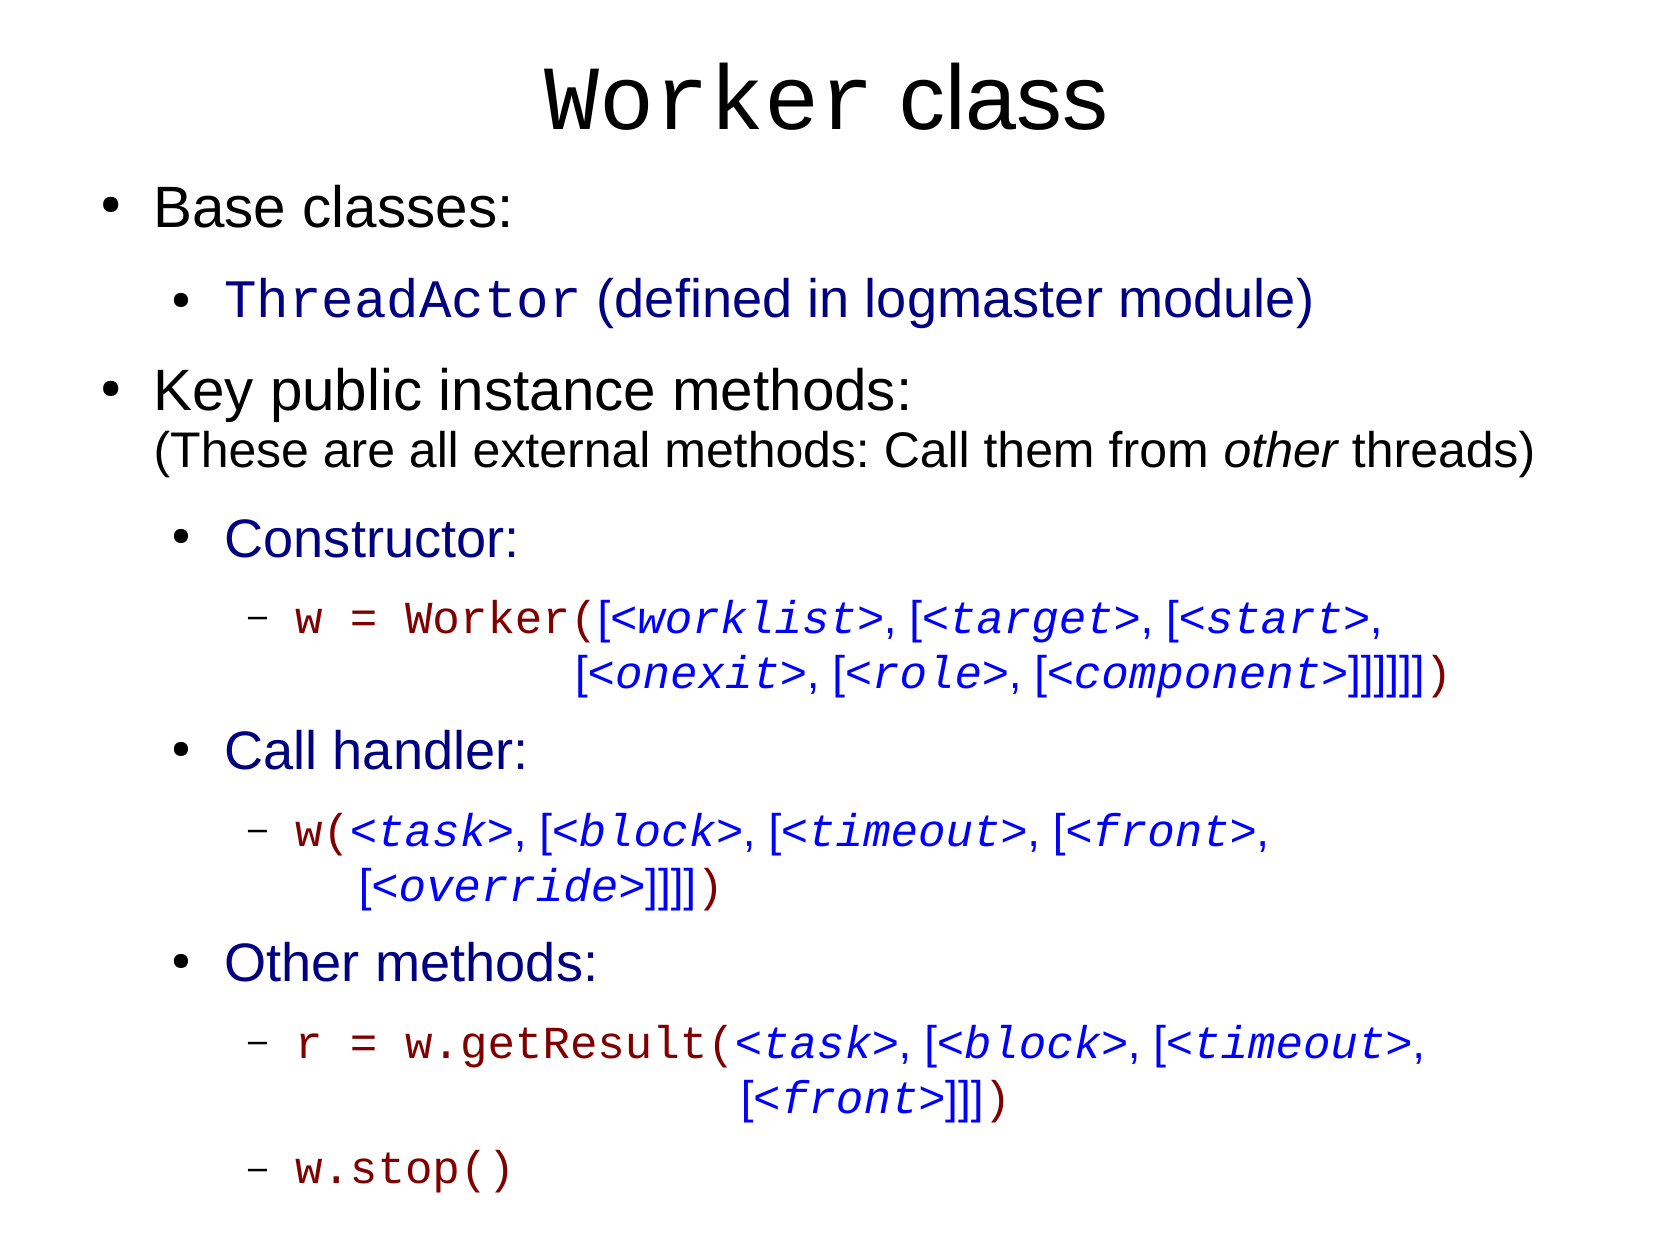

# Worker class
Base classes:
ThreadActor (defined in logmaster module)
Key public instance methods:
(These are all external methods: Call them from other threads)
Constructor:
w = Worker([<worklist>, [<target>, [<start>,
 [<onexit>, [<role>, [<component>]]]]]])
Call handler:
w(<task>, [<block>, [<timeout>, [<front>,
 [<override>]]]])
Other methods:
r = w.getResult(<task>, [<block>, [<timeout>,
 [<front>]]])
w.stop()